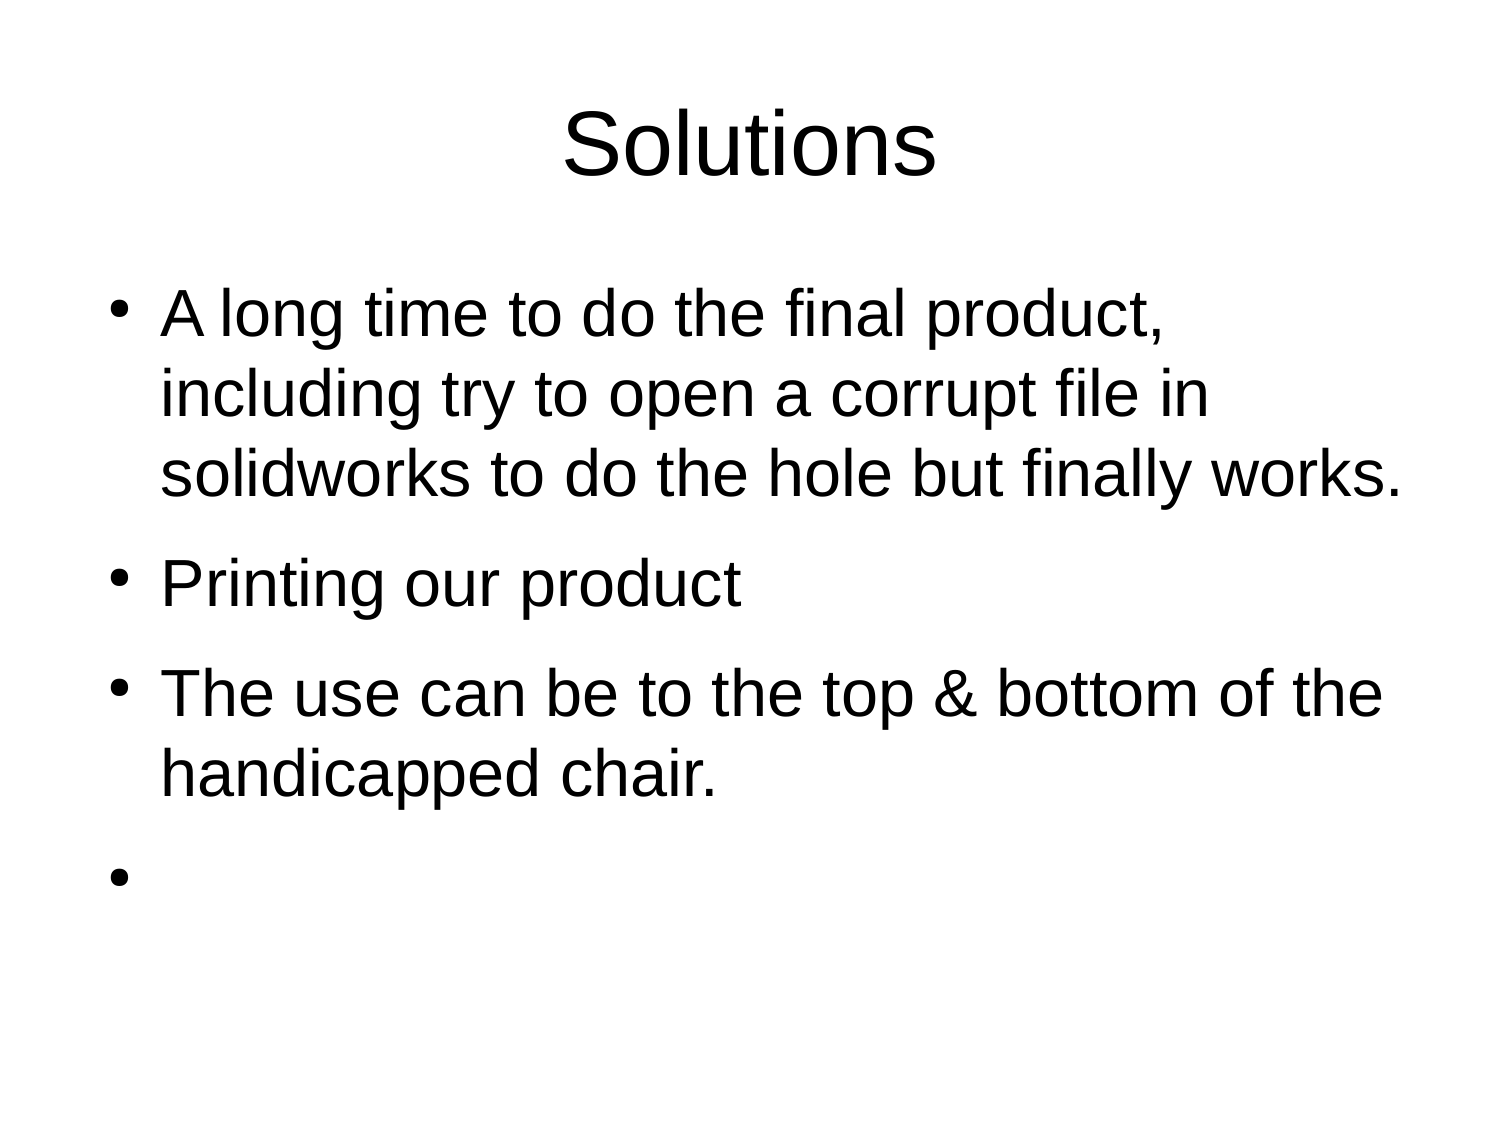

# Solutions
A long time to do the final product, including try to open a corrupt file in solidworks to do the hole but finally works.
Printing our product
The use can be to the top & bottom of the handicapped chair.